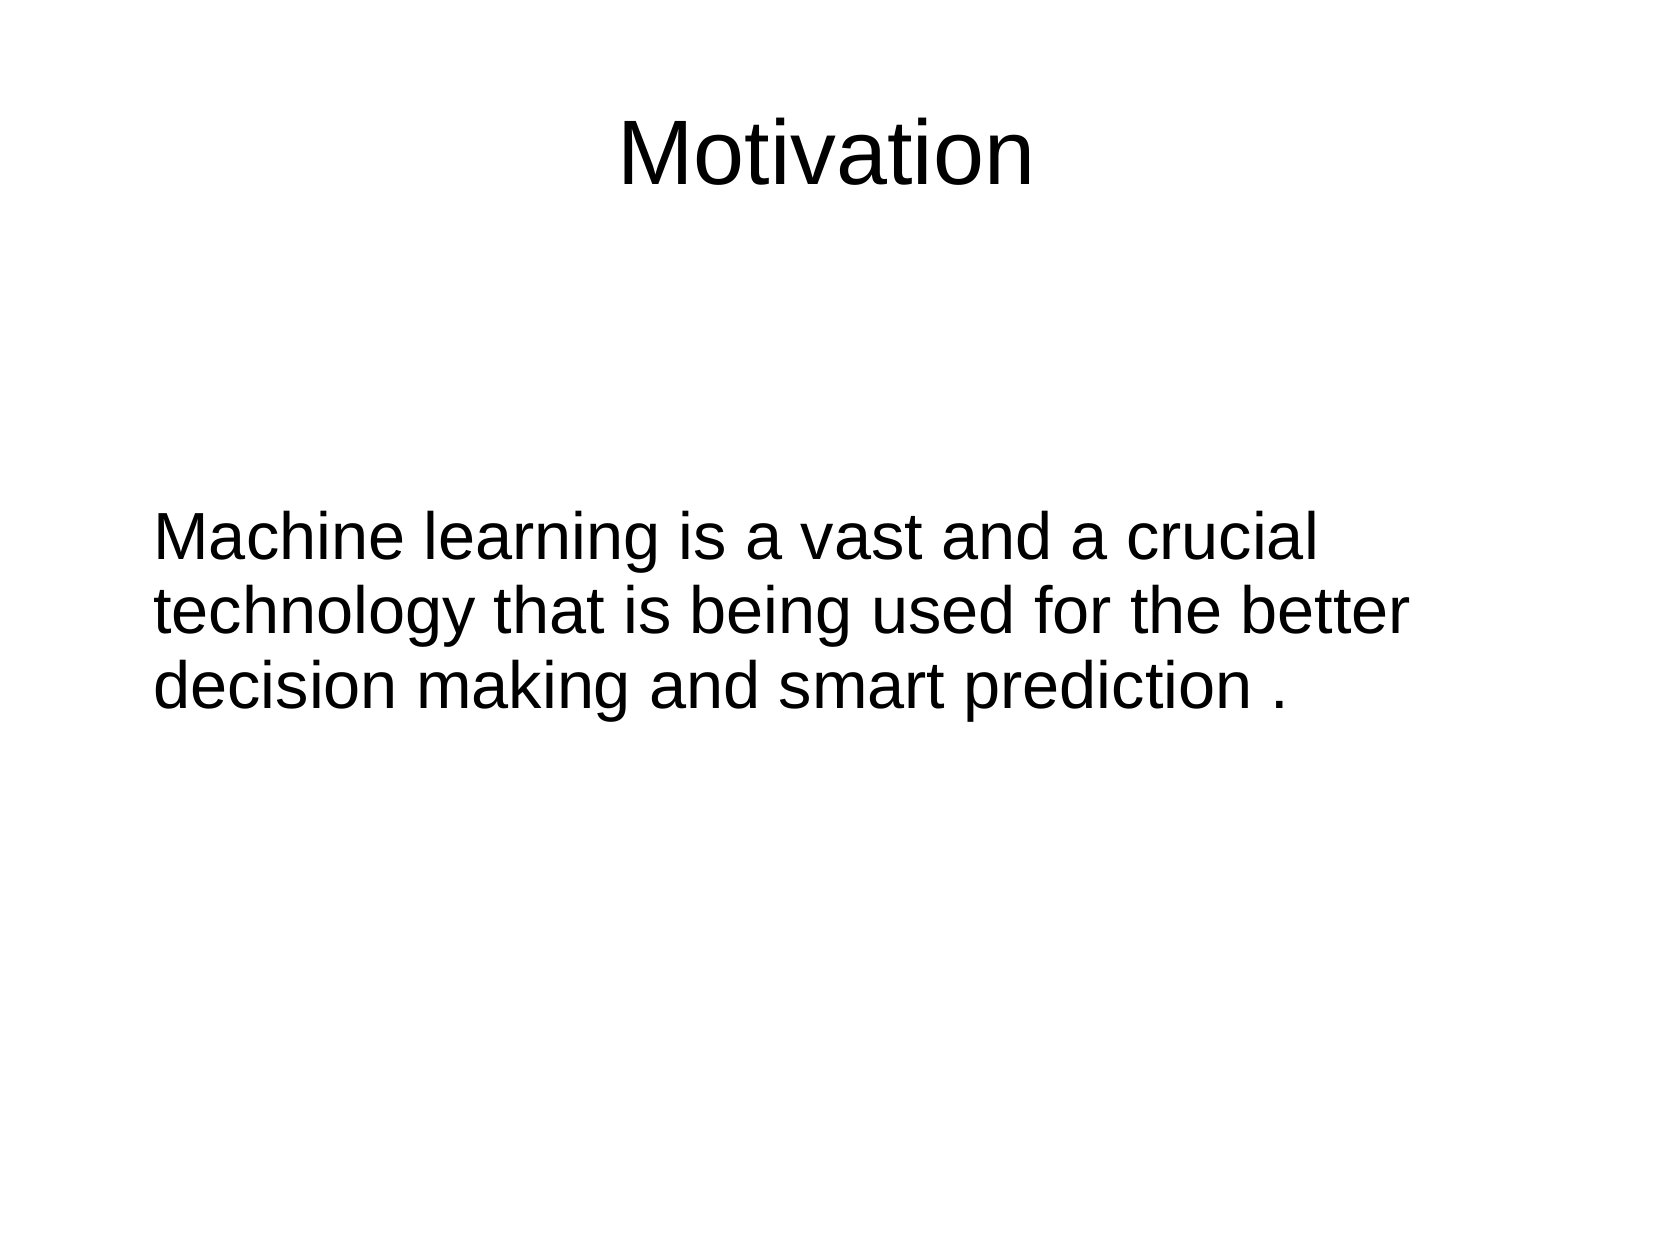

# Motivation
Machine learning is a vast and a crucial technology that is being used for the better decision making and smart prediction .